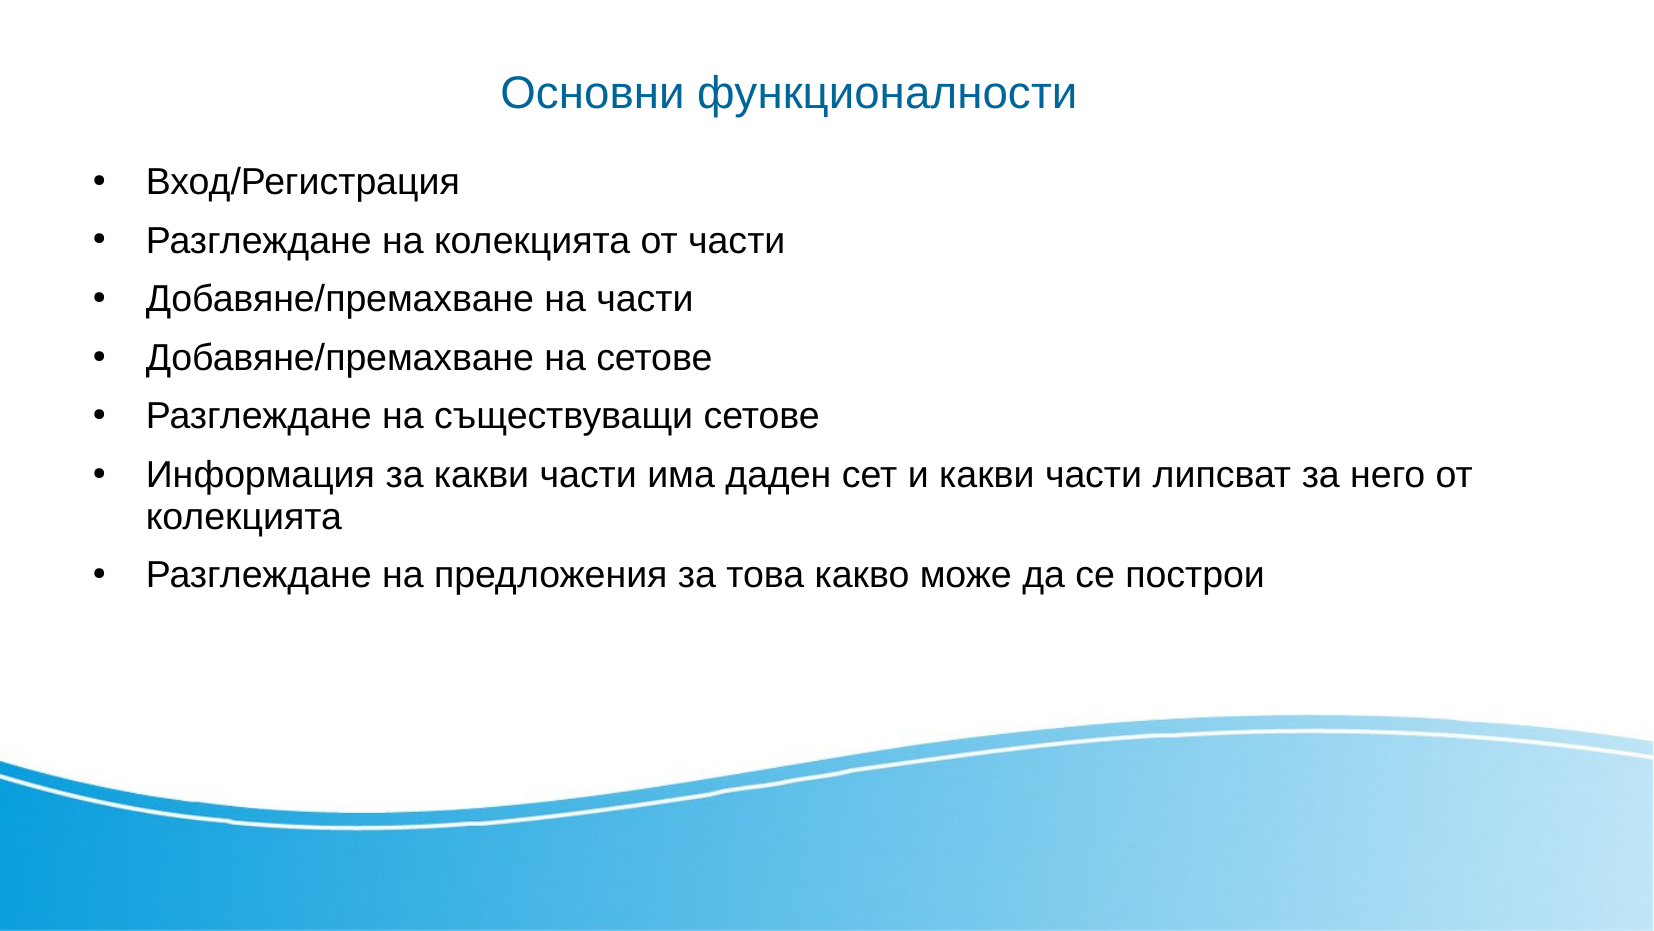

# Основни функционалности
Вход/Регистрация
Разглеждане на колекцията от части
Добавяне/премахване на части
Добавяне/премахване на сетове
Разглеждане на съществуващи сетове
Информация за какви части има даден сет и какви части липсват за него от колекцията
Разглеждане на предложения за това какво може да се построи